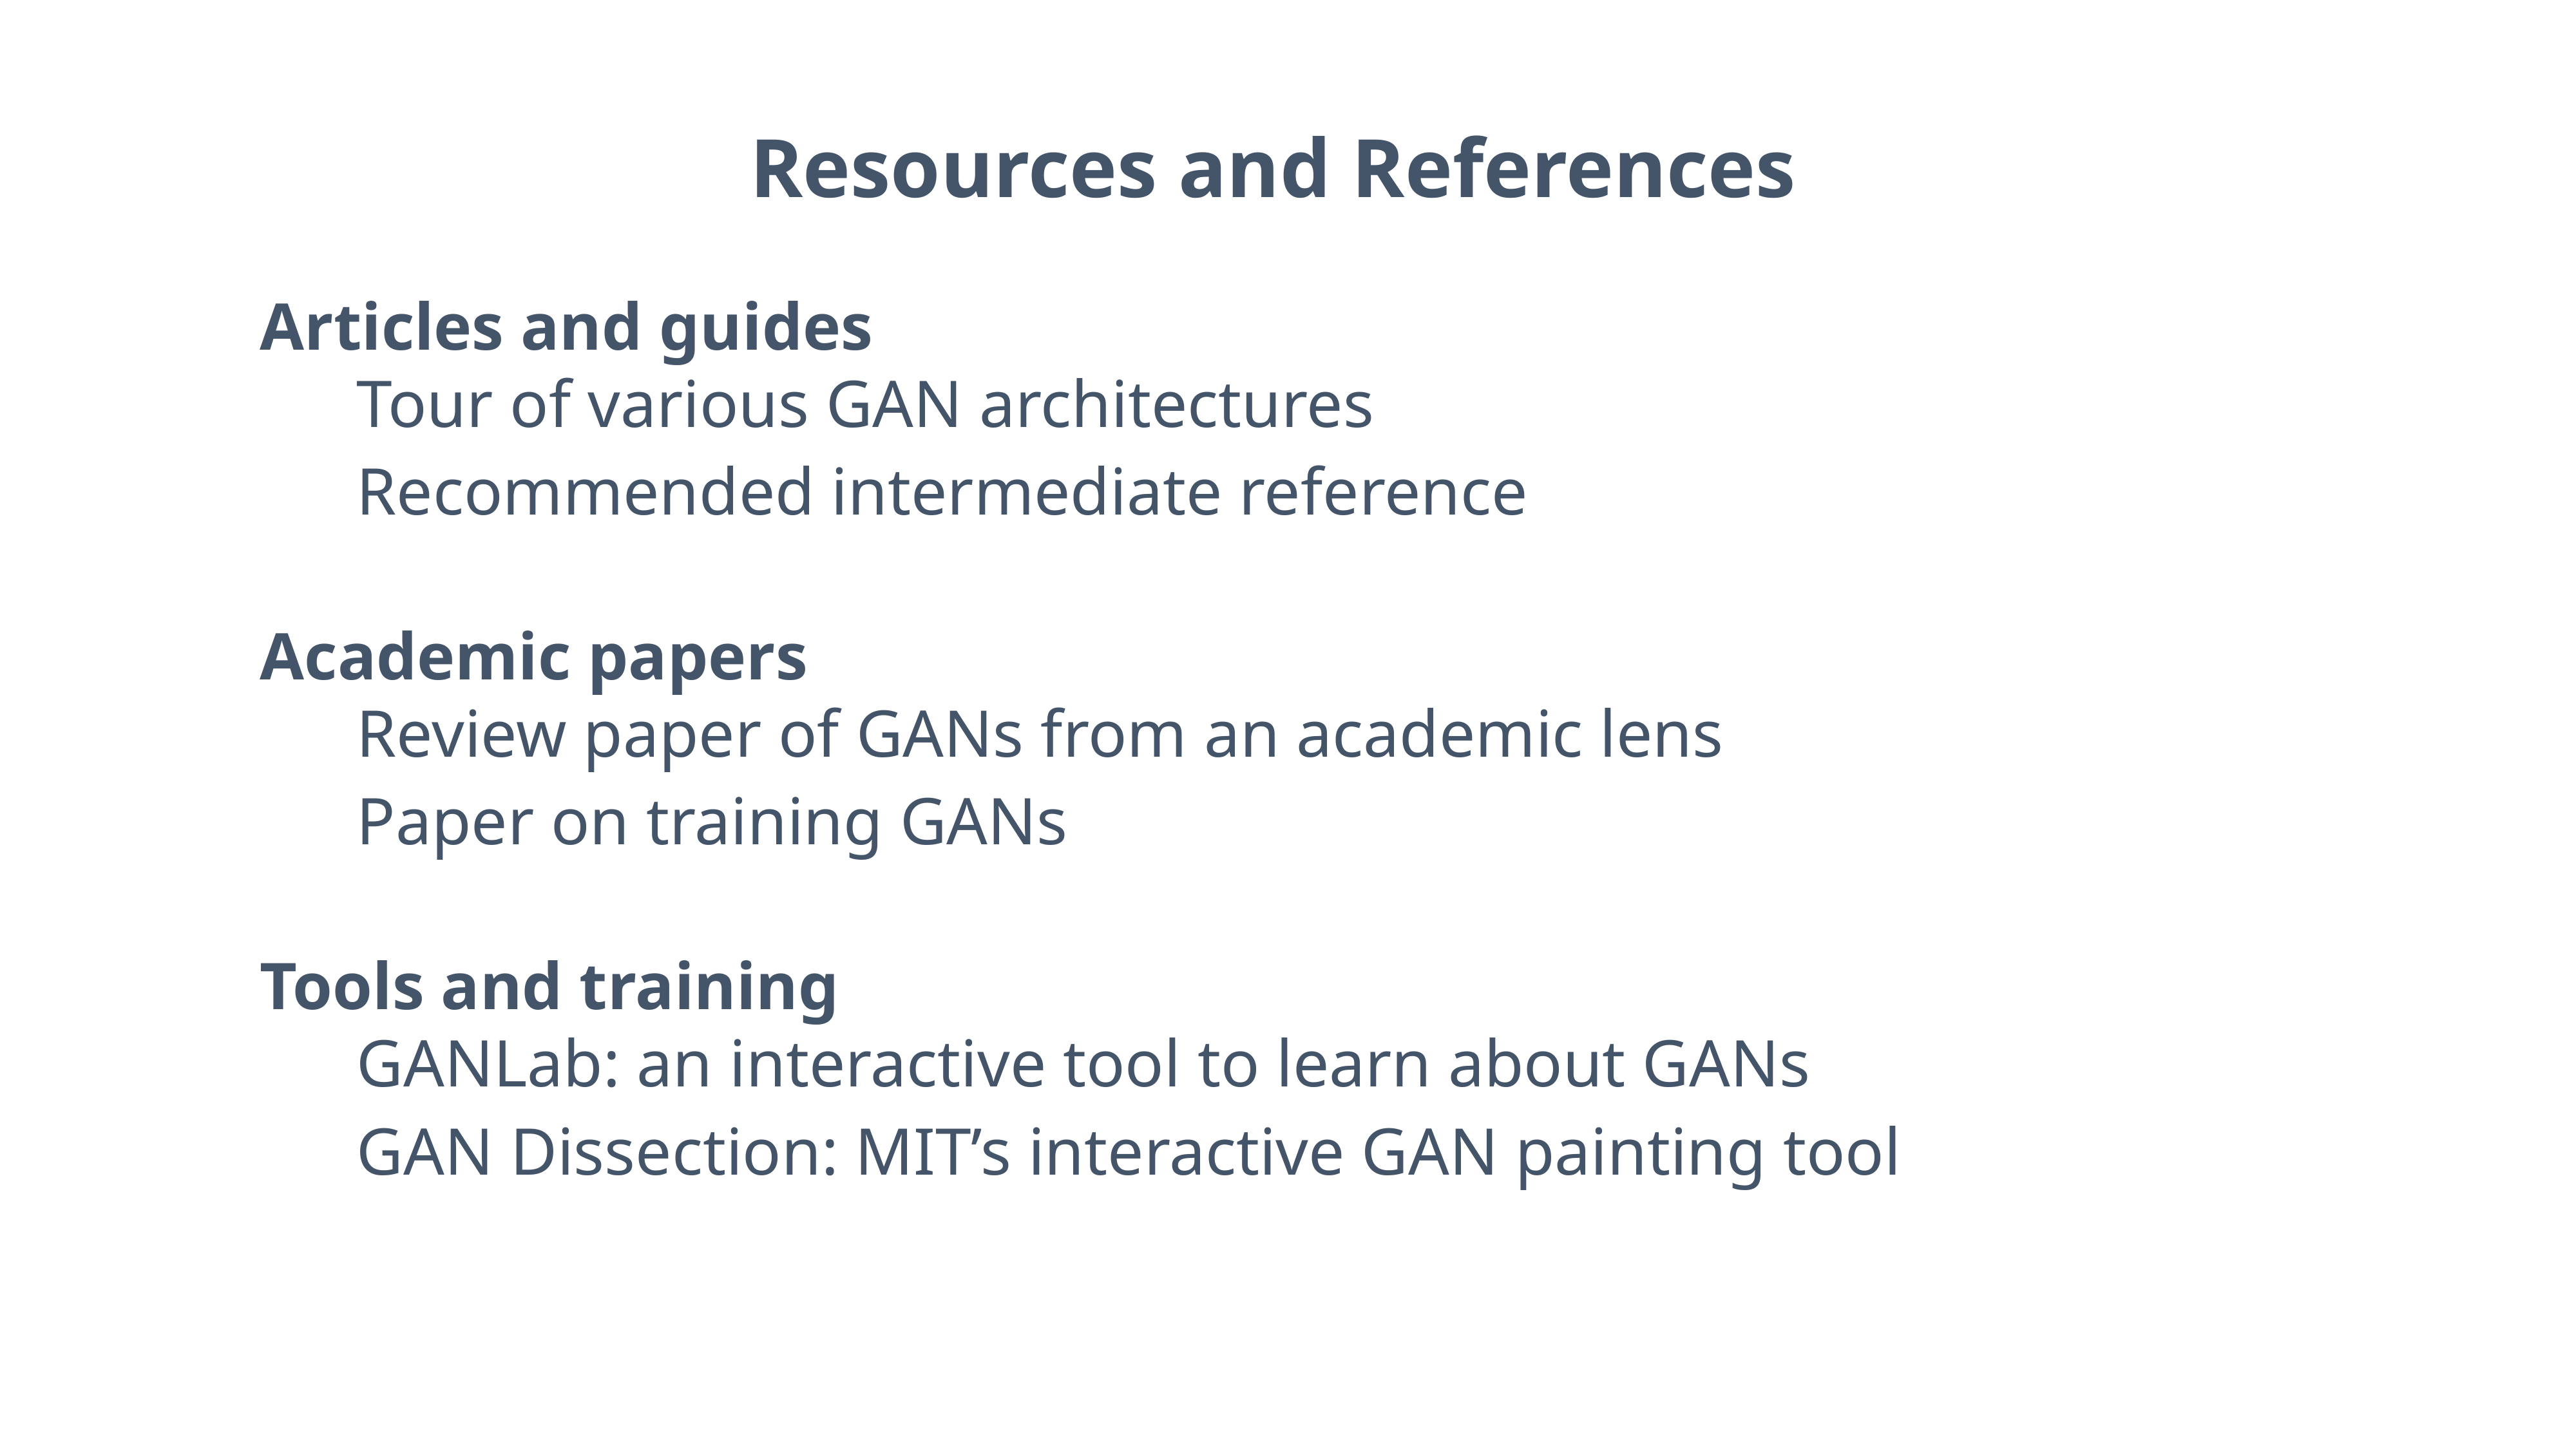

Resources and References
Articles and guides
		Tour of various GAN architectures
		Recommended intermediate reference
Academic papers
		Review paper of GANs from an academic lens
		Paper on training GANs
Tools and training
		GANLab: an interactive tool to learn about GANs
		GAN Dissection: MIT’s interactive GAN painting tool